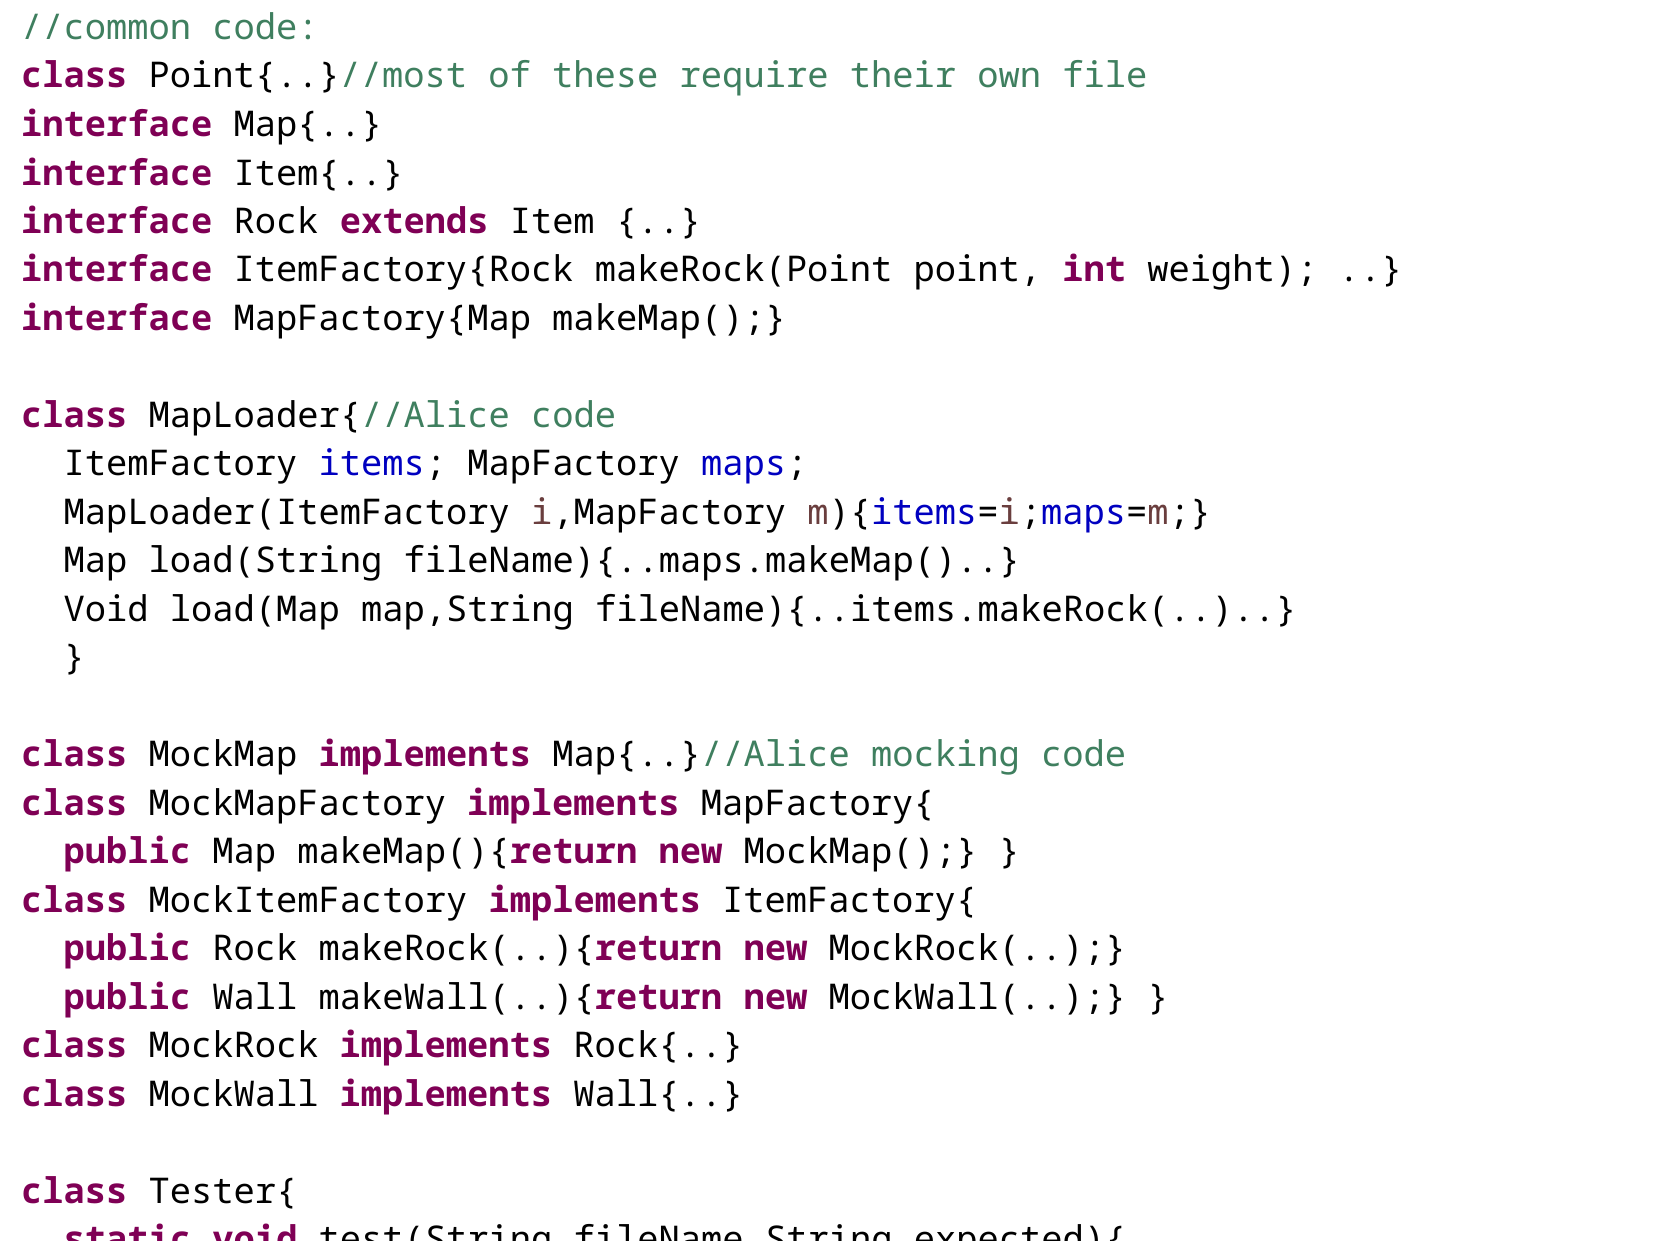

//common code:
class Point{..}//most of these require their own file
interface Map{..}
interface Item{..}
interface Rock extends Item {..}
interface ItemFactory{Rock makeRock(Point point, int weight); ..}
interface MapFactory{Map makeMap();}
class MapLoader{//Alice code
 ItemFactory items; MapFactory maps;
 MapLoader(ItemFactory i,MapFactory m){items=i;maps=m;}
 Map load(String fileName){..maps.makeMap()..}
 Void load(Map map,String fileName){..items.makeRock(..)..}
 }
class MockMap implements Map{..}//Alice mocking code
class MockMapFactory implements MapFactory{
 public Map makeMap(){return new MockMap();} }
class MockItemFactory implements ItemFactory{
 public Rock makeRock(..){return new MockRock(..);}
 public Wall makeWall(..){return new MockWall(..);} }
class MockRock implements Rock{..}
class MockWall implements Wall{..}
class Tester{
 static void test(String fileName,String expected){
 MapLoader m=new MapLoader(new MockMapFactory(),new MockItemFactory());
 Map map=m.load(fileName)
 assert map.toString().equals(expected);
 }}